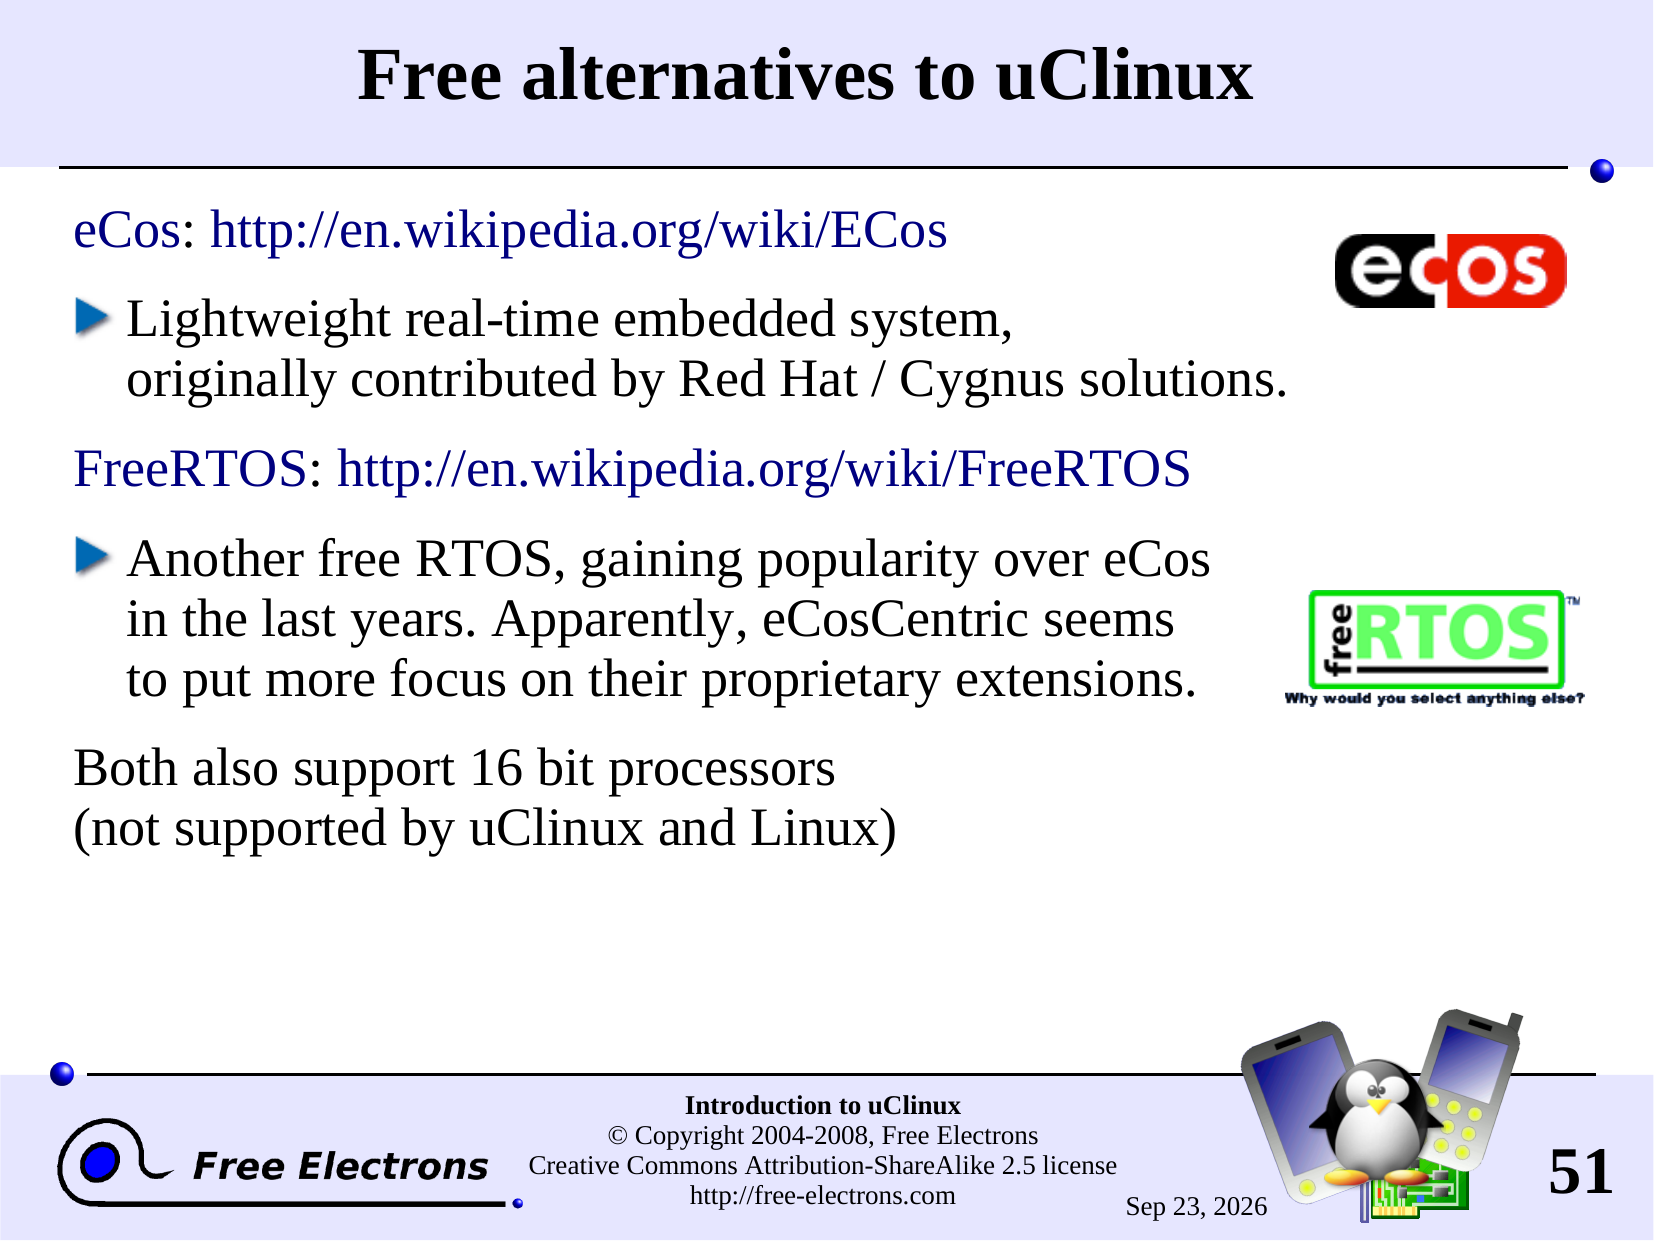

# Free alternatives to uClinux
eCos: http://en.wikipedia.org/wiki/ECos
Lightweight real-time embedded system,
originally contributed by Red Hat / Cygnus solutions.
FreeRTOS: http://en.wikipedia.org/wiki/FreeRTOS
Another free RTOS, gaining popularity over eCos
in the last years. Apparently, eCosCentric seems
to put more focus on their proprietary extensions.
Both also support 16 bit processors
(not supported by uClinux and Linux)